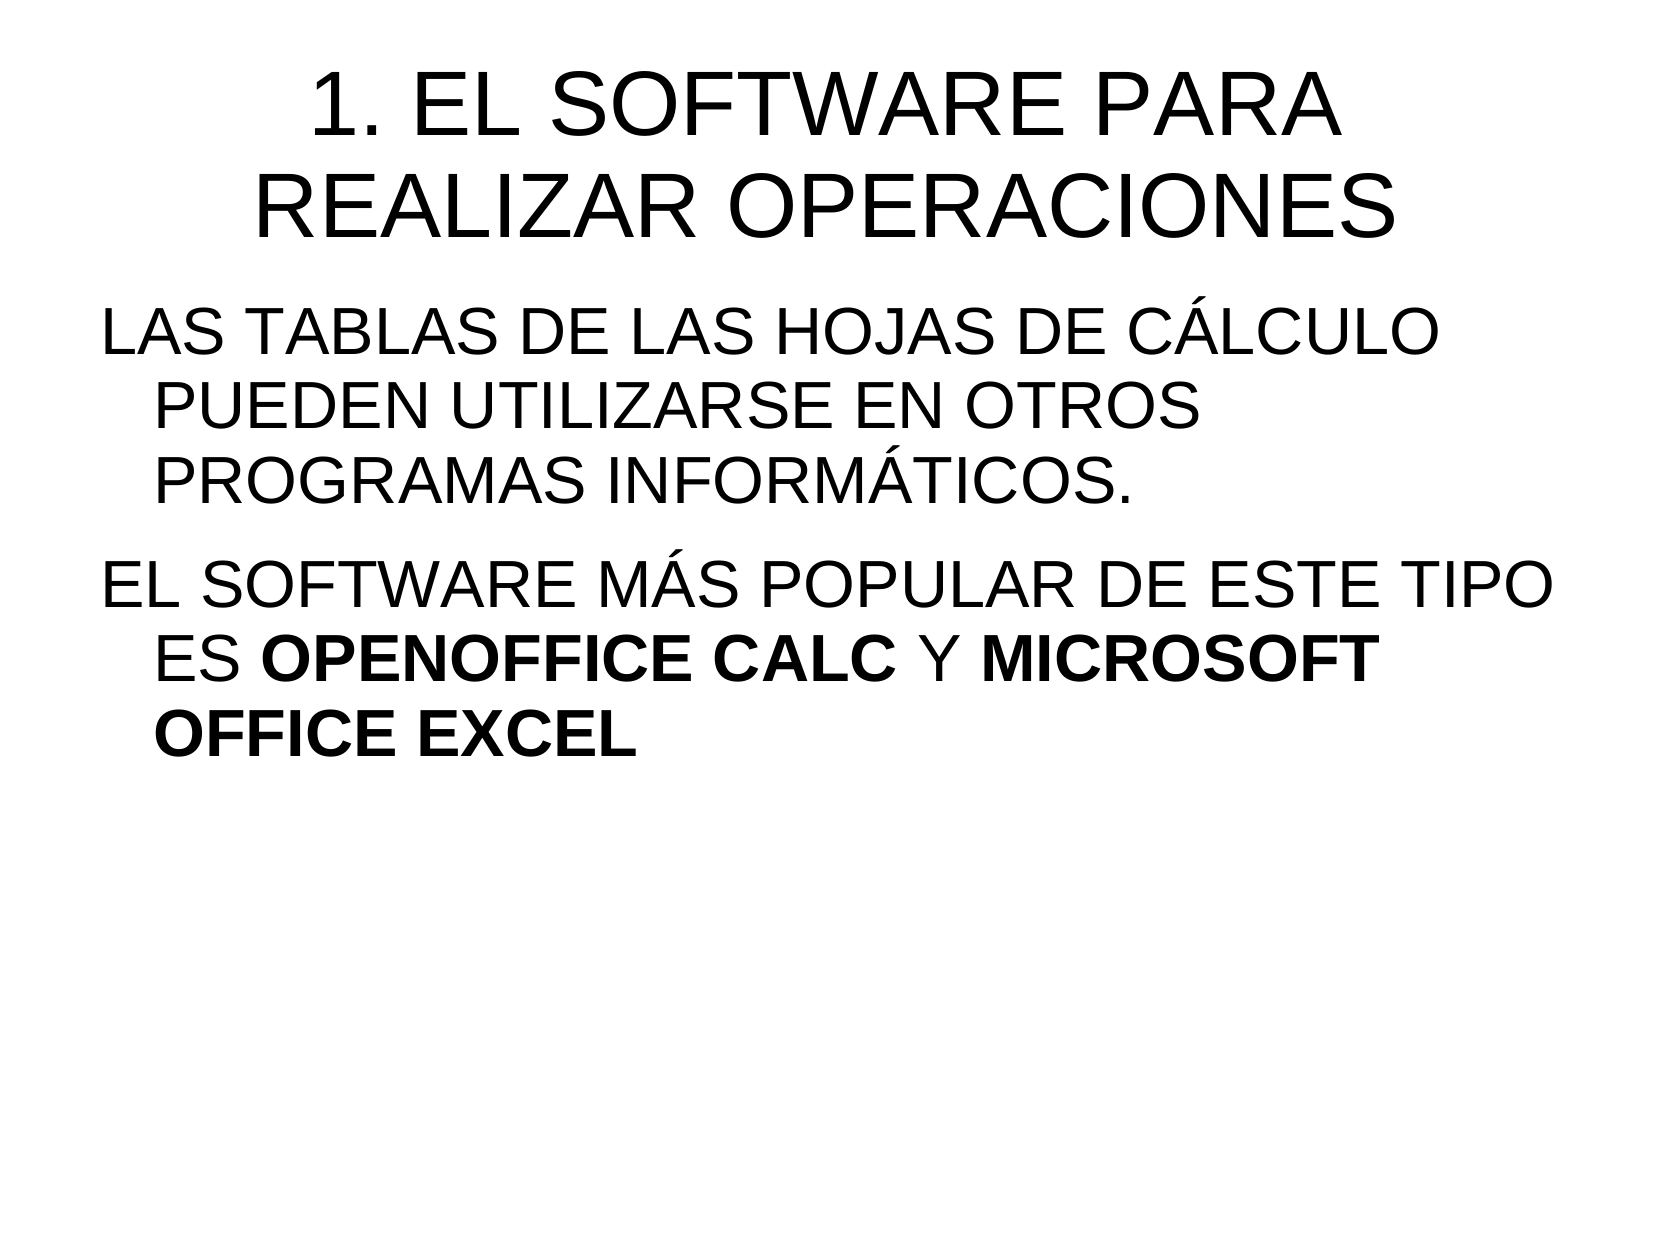

# 1. EL SOFTWARE PARA REALIZAR OPERACIONES
LAS TABLAS DE LAS HOJAS DE CÁLCULO PUEDEN UTILIZARSE EN OTROS PROGRAMAS INFORMÁTICOS.
EL SOFTWARE MÁS POPULAR DE ESTE TIPO ES OPENOFFICE CALC Y MICROSOFT OFFICE EXCEL